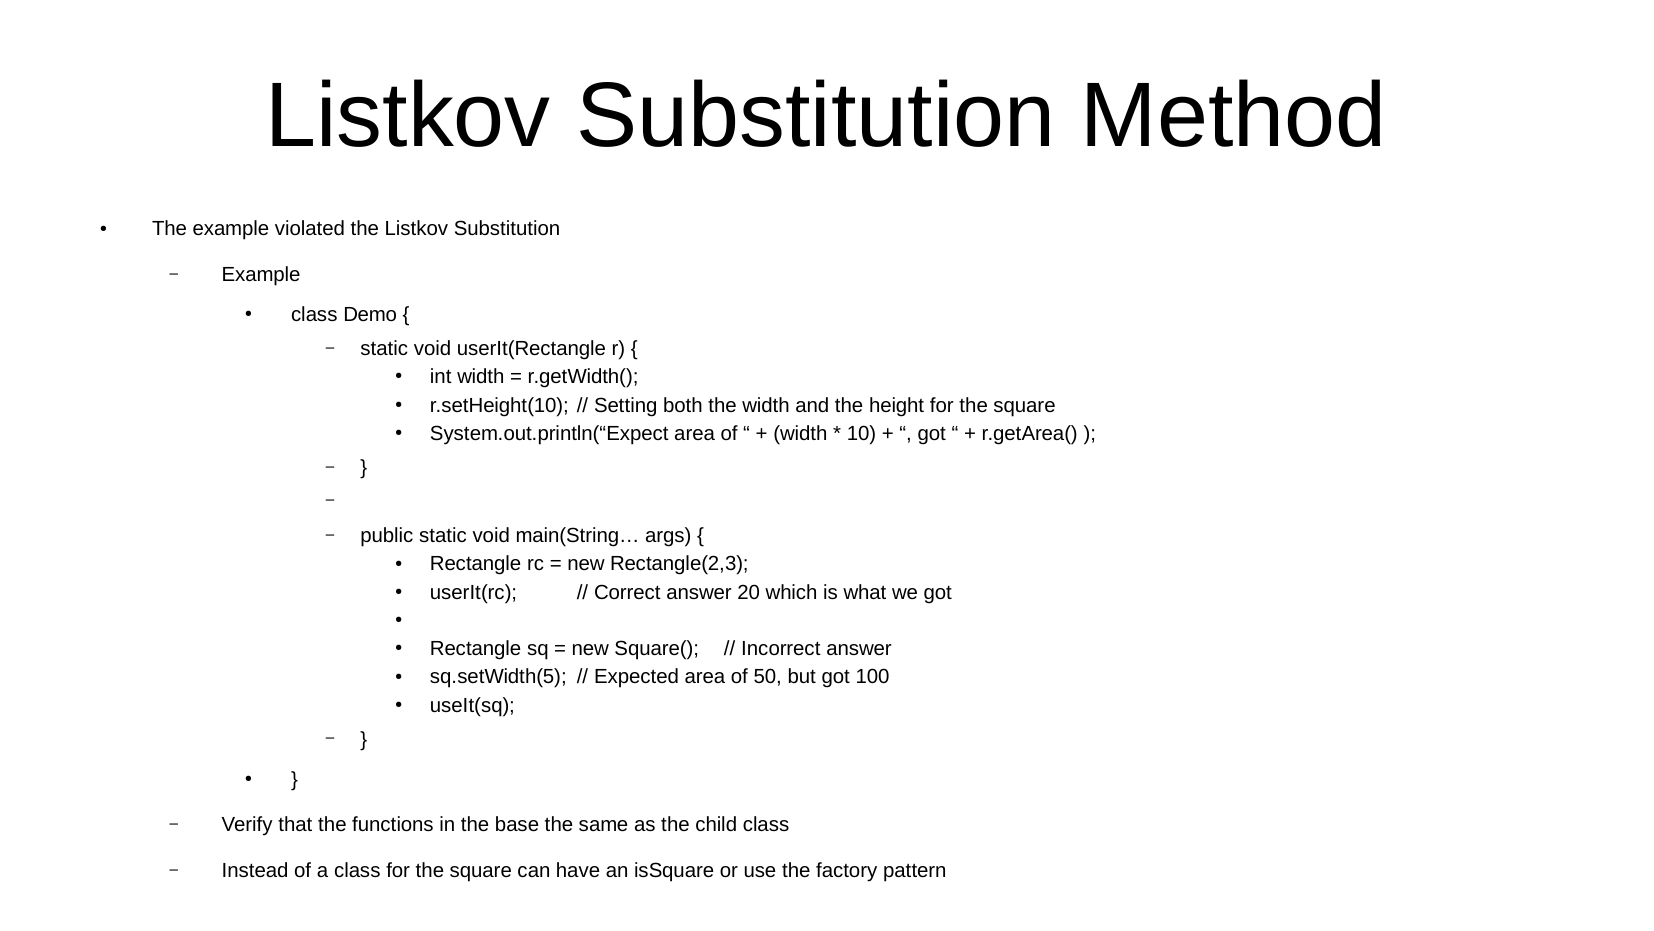

# Listkov Substitution Method
The example violated the Listkov Substitution
Example
class Demo {
static void userIt(Rectangle r) {
int width = r.getWidth();
r.setHeight(10);				// Setting both the width and the height for the square
System.out.println(“Expect area of “ + (width * 10) + “, got “ + r.getArea() );
}
public static void main(String… args) {
Rectangle rc = new Rectangle(2,3);
userIt(rc);					// Correct answer 20 which is what we got
Rectangle sq = new Square();			// Incorrect answer
sq.setWidth(5);					// Expected area of 50, but got 100
useIt(sq);
}
}
Verify that the functions in the base the same as the child class
Instead of a class for the square can have an isSquare or use the factory pattern